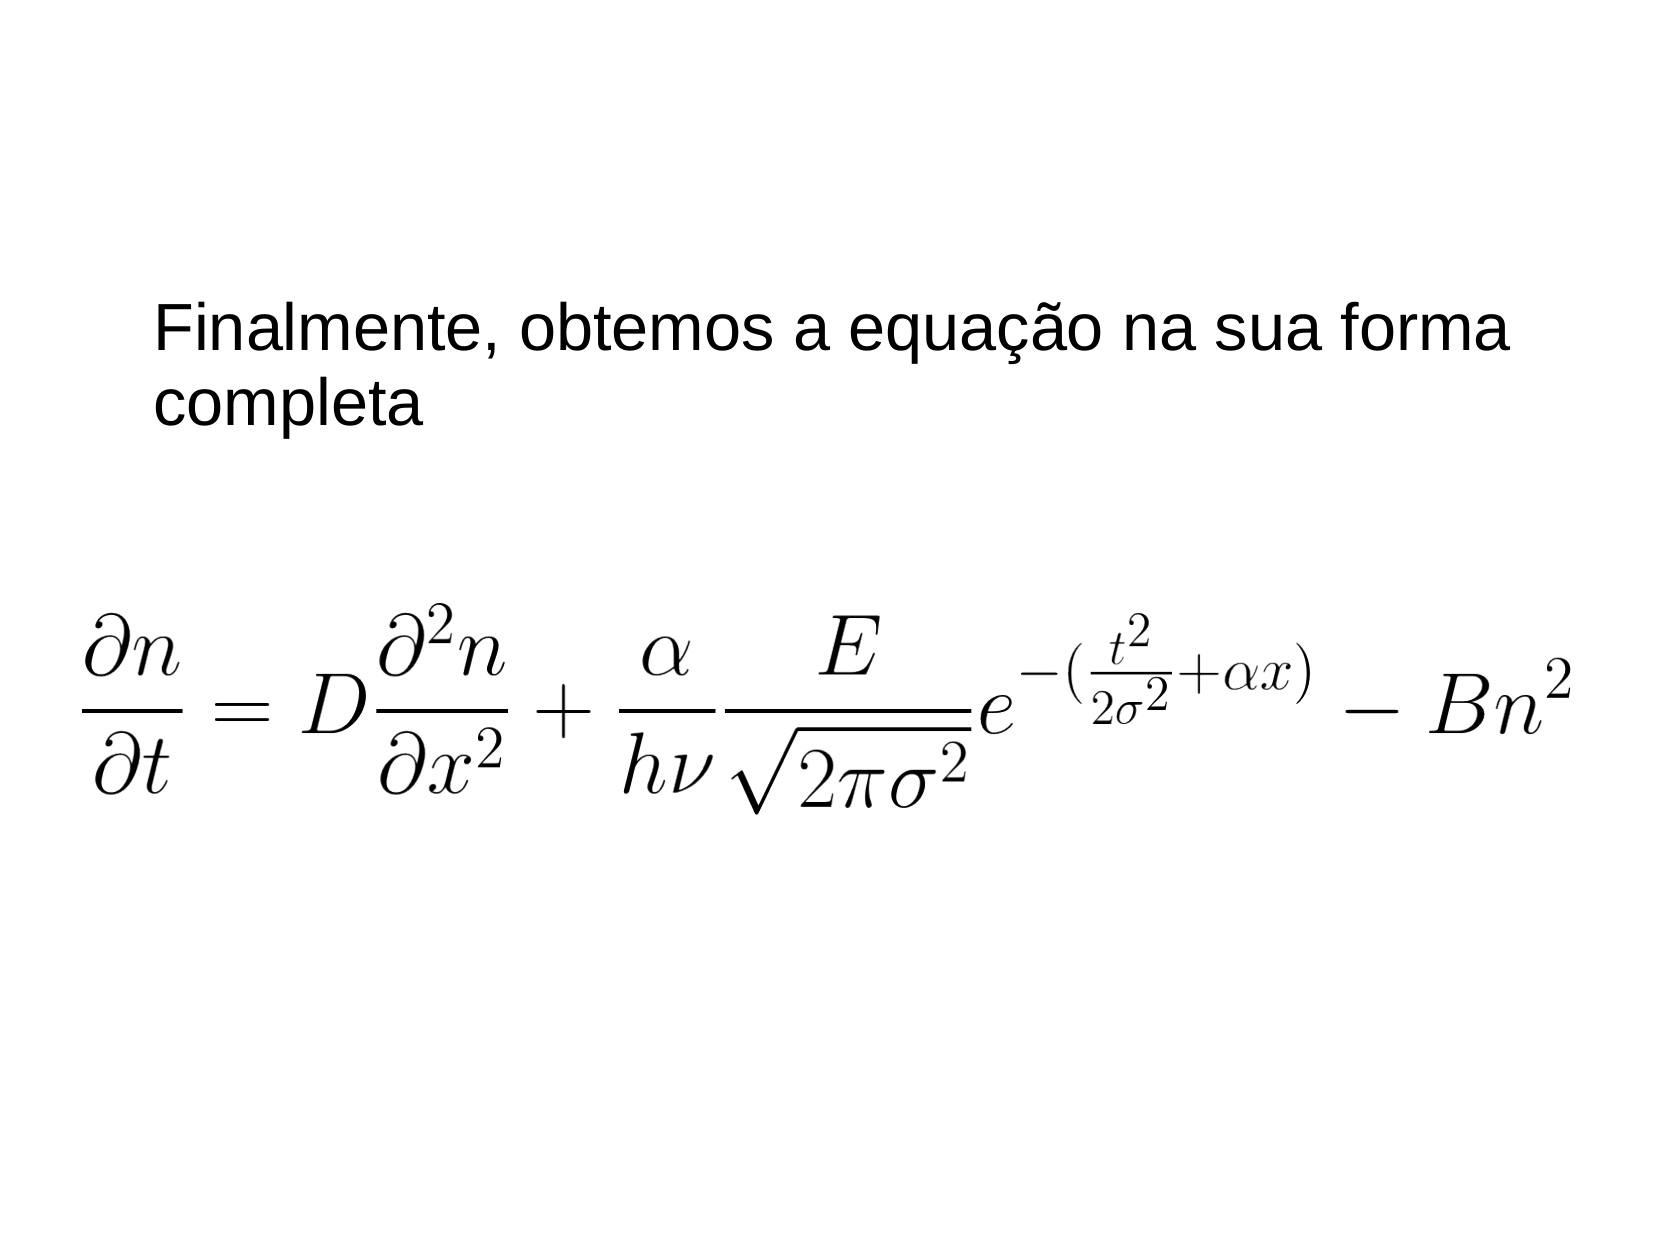

#
Finalmente, obtemos a equação na sua forma completa